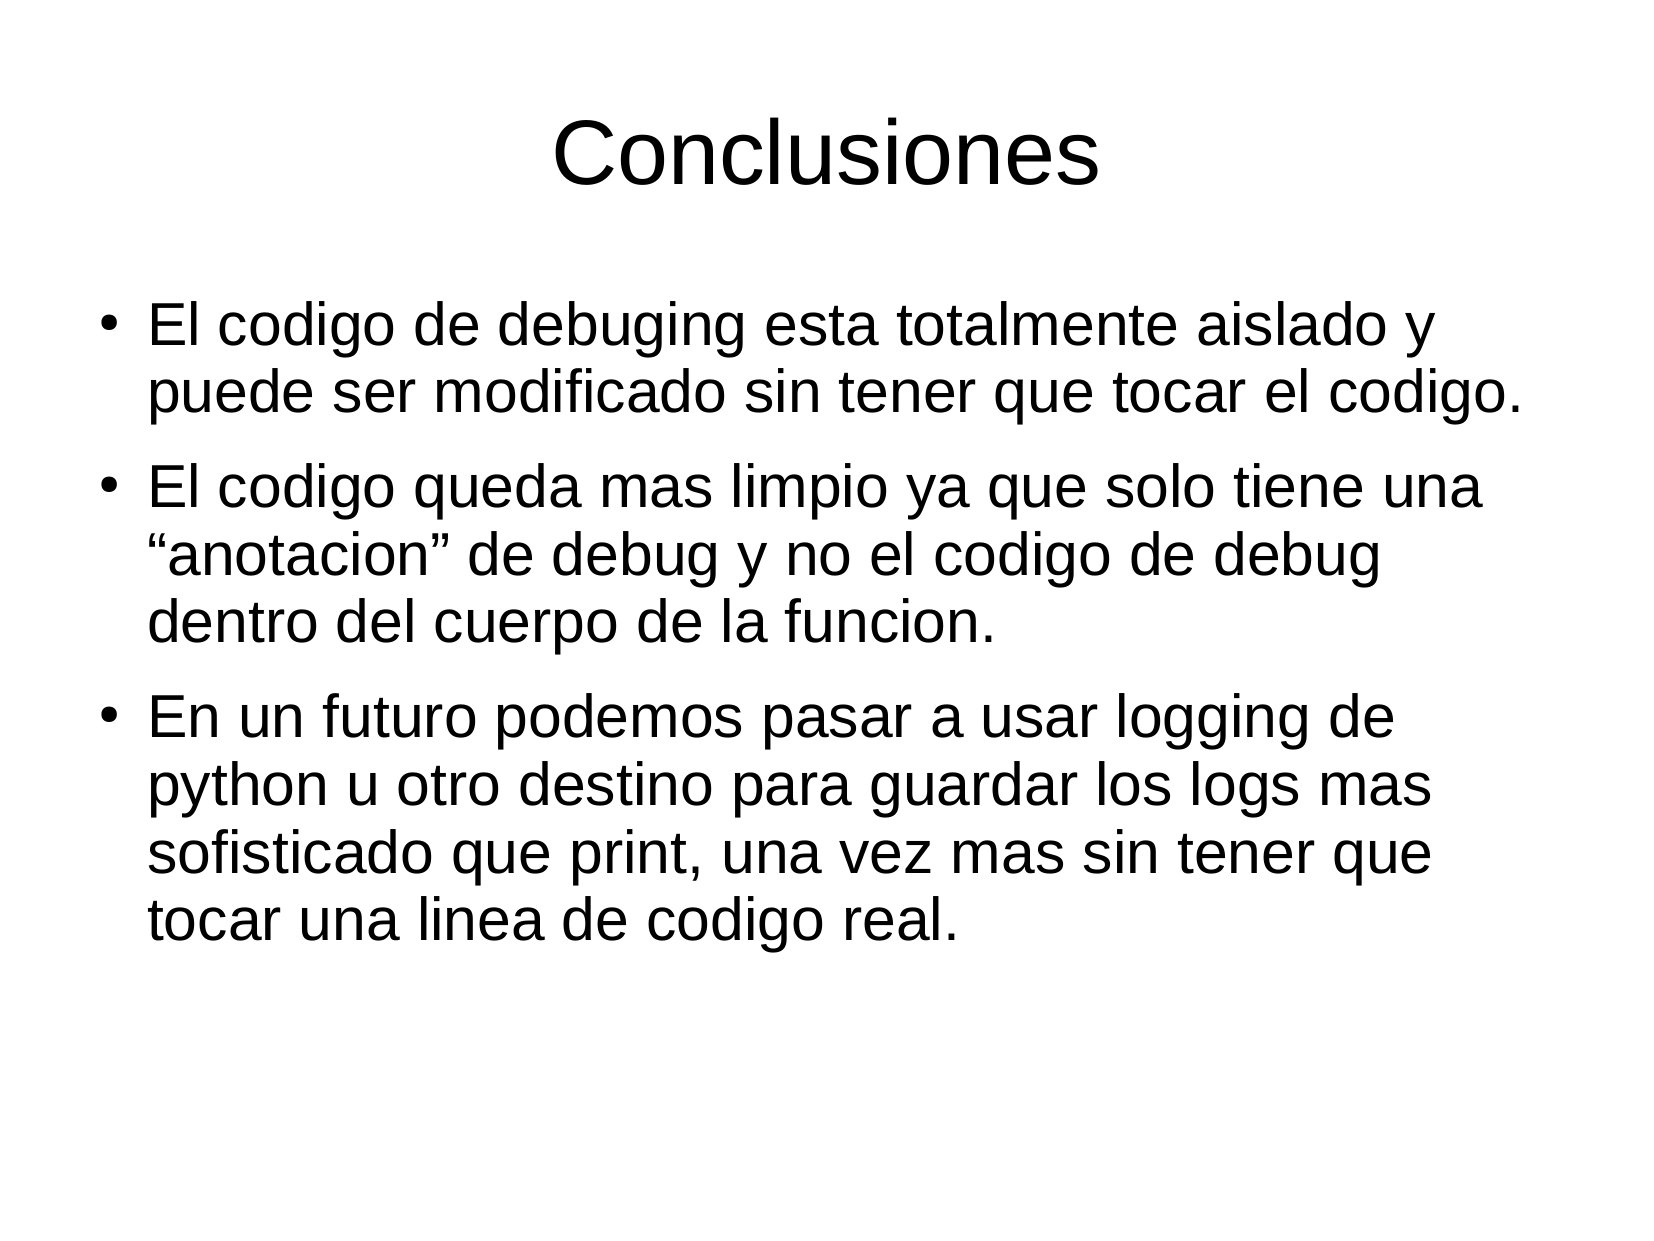

# Conclusiones
El codigo de debuging esta totalmente aislado y puede ser modificado sin tener que tocar el codigo.
El codigo queda mas limpio ya que solo tiene una “anotacion” de debug y no el codigo de debug dentro del cuerpo de la funcion.
En un futuro podemos pasar a usar logging de python u otro destino para guardar los logs mas sofisticado que print, una vez mas sin tener que tocar una linea de codigo real.